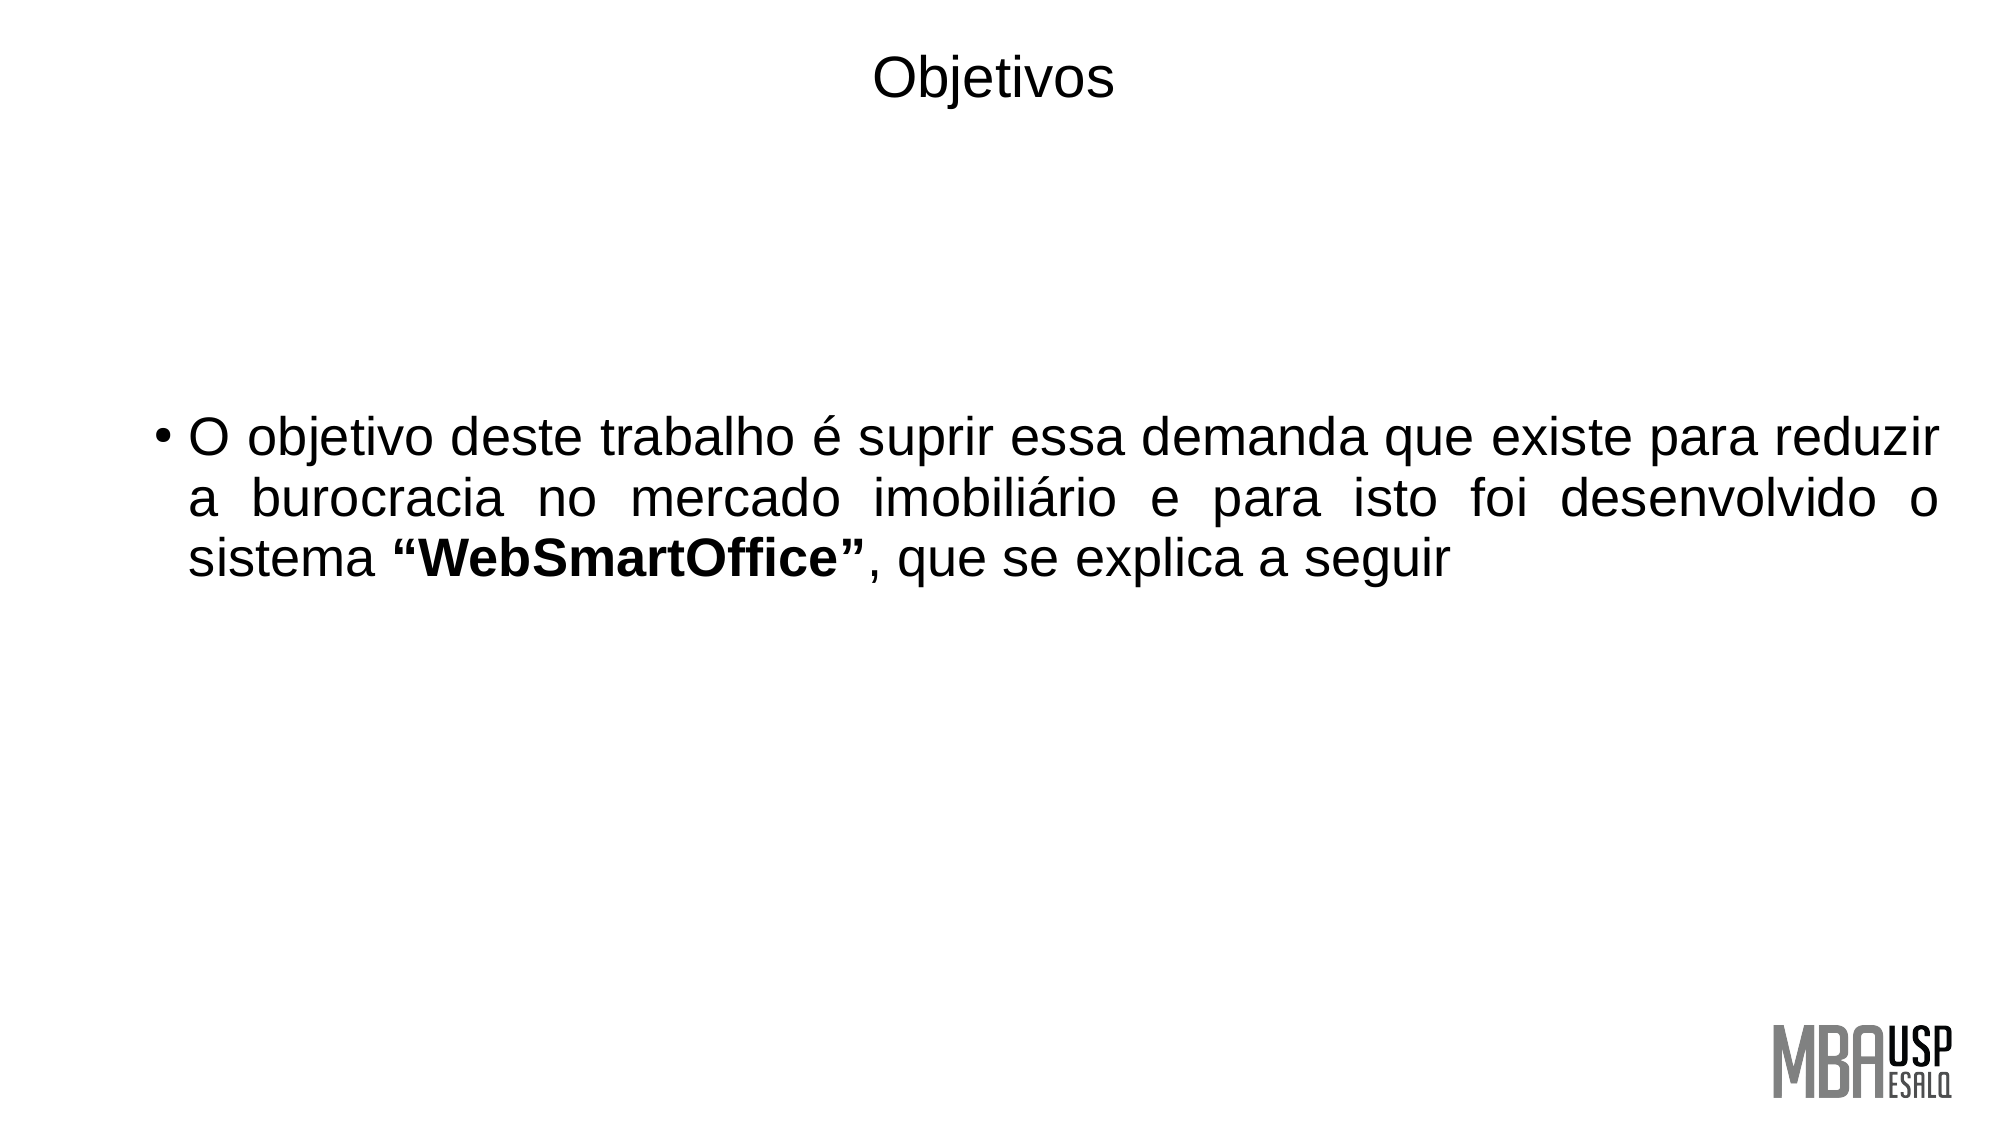

Objetivos
O objetivo deste trabalho é suprir essa demanda que existe para reduzir a burocracia no mercado imobiliário e para isto foi desenvolvido o sistema “WebSmartOffice”, que se explica a seguir